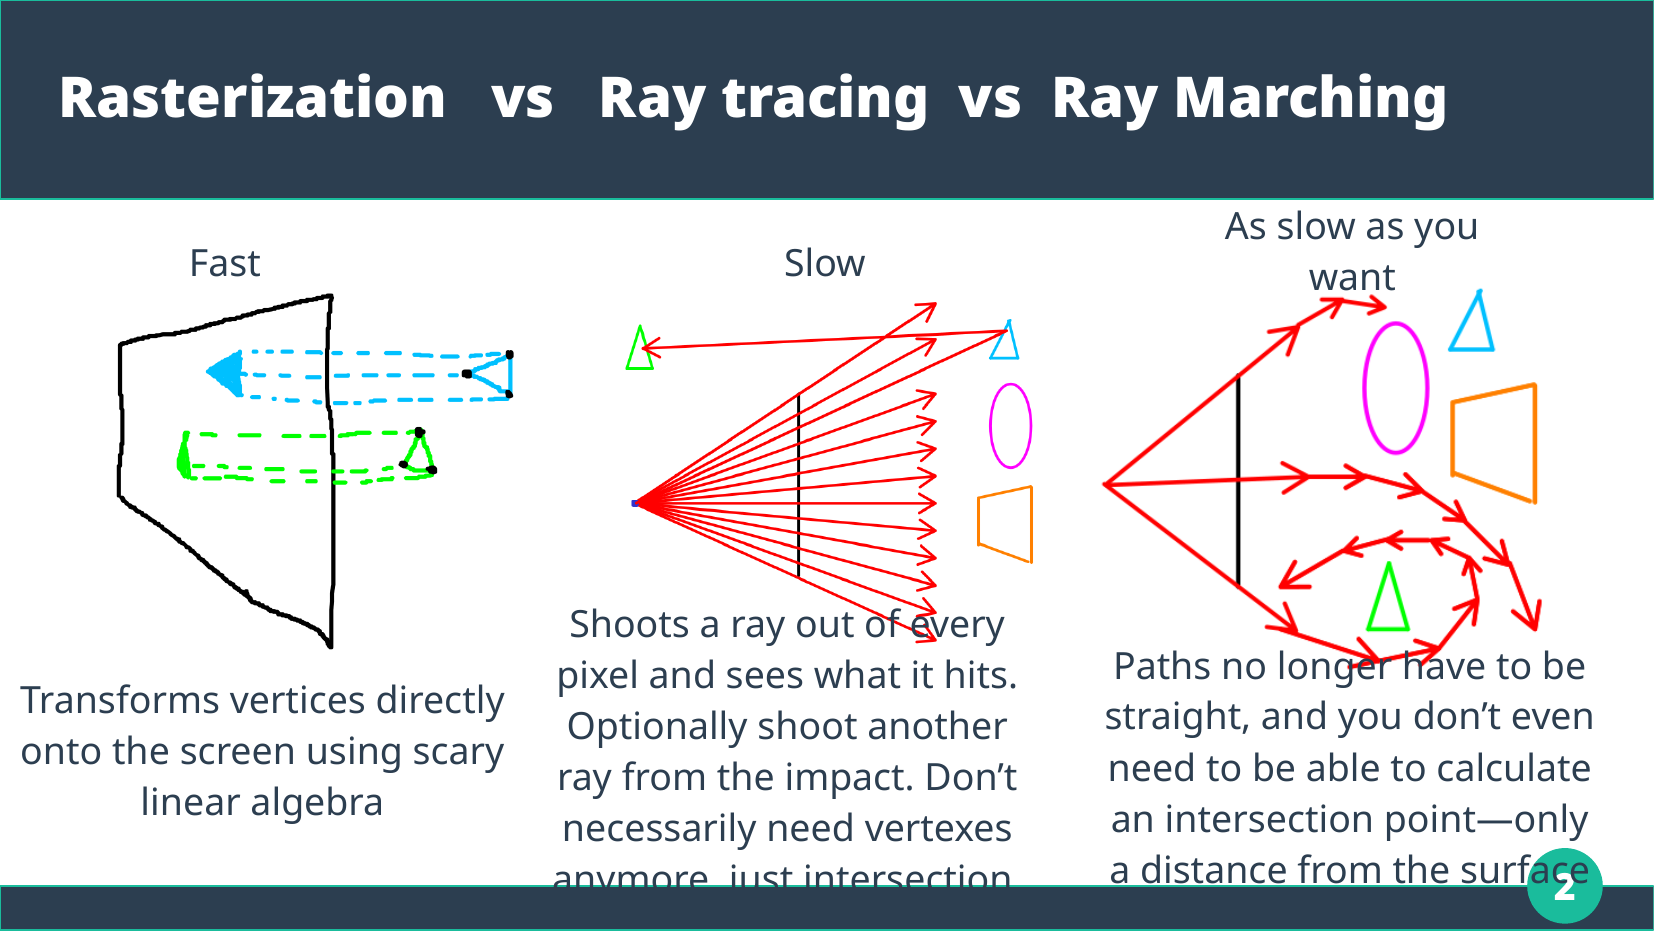

# Rasterization vs Ray tracing vs Ray Marching
As slow as you want
Fast
Slow
Shoots a ray out of every pixel and sees what it hits. Optionally shoot another ray from the impact. Don’t necessarily need vertexes anymore, just intersection.
Transforms vertices directly onto the screen using scary linear algebra
Paths no longer have to be straight, and you don’t even need to be able to calculate an intersection point—only a distance from the surface
2